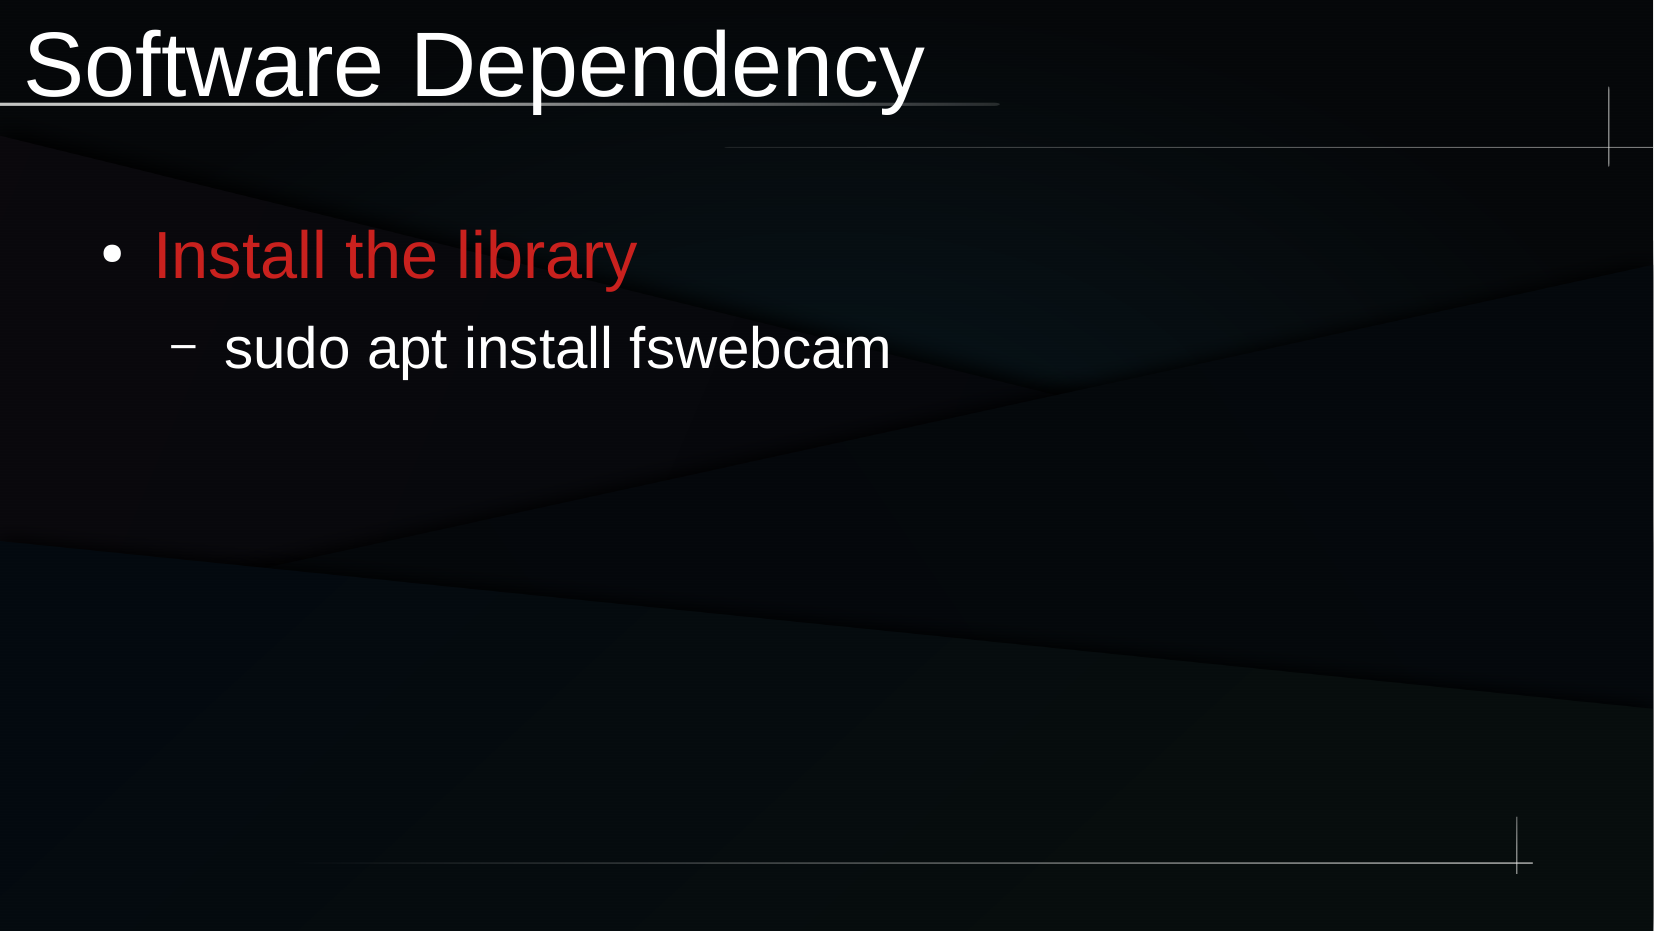

# Software Dependency
Install the library
sudo apt install fswebcam